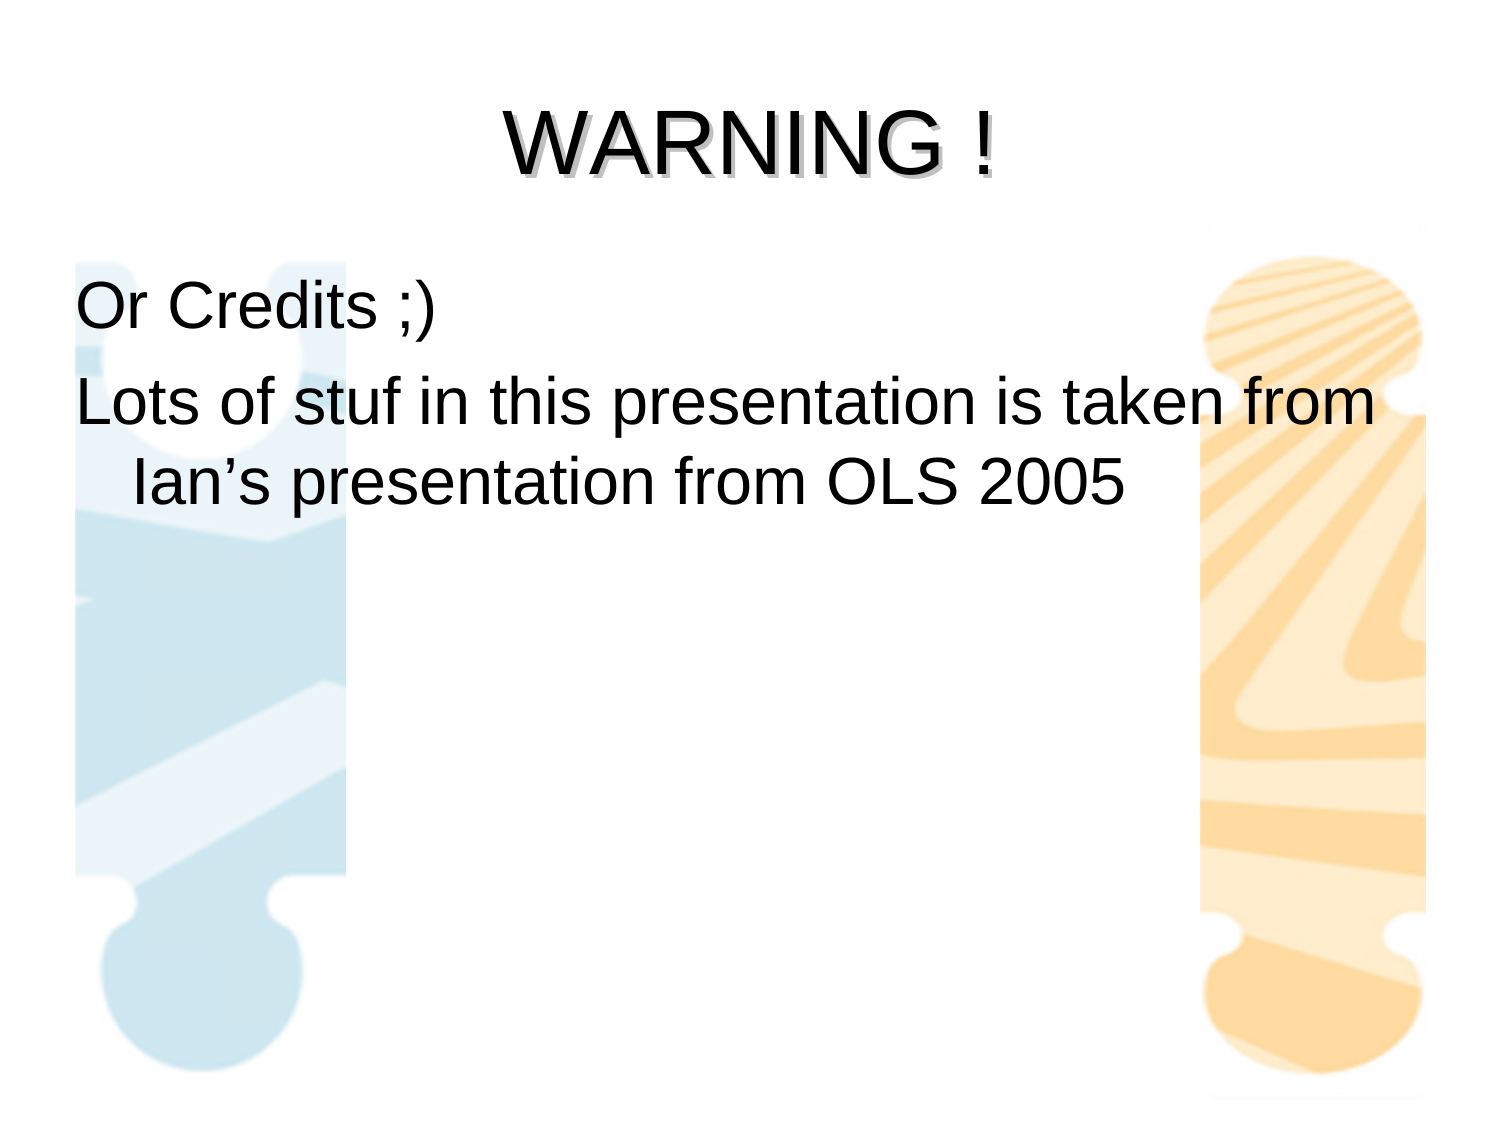

# WARNING !
Or Credits ;)
Lots of stuf in this presentation is taken from Ian’s presentation from OLS 2005